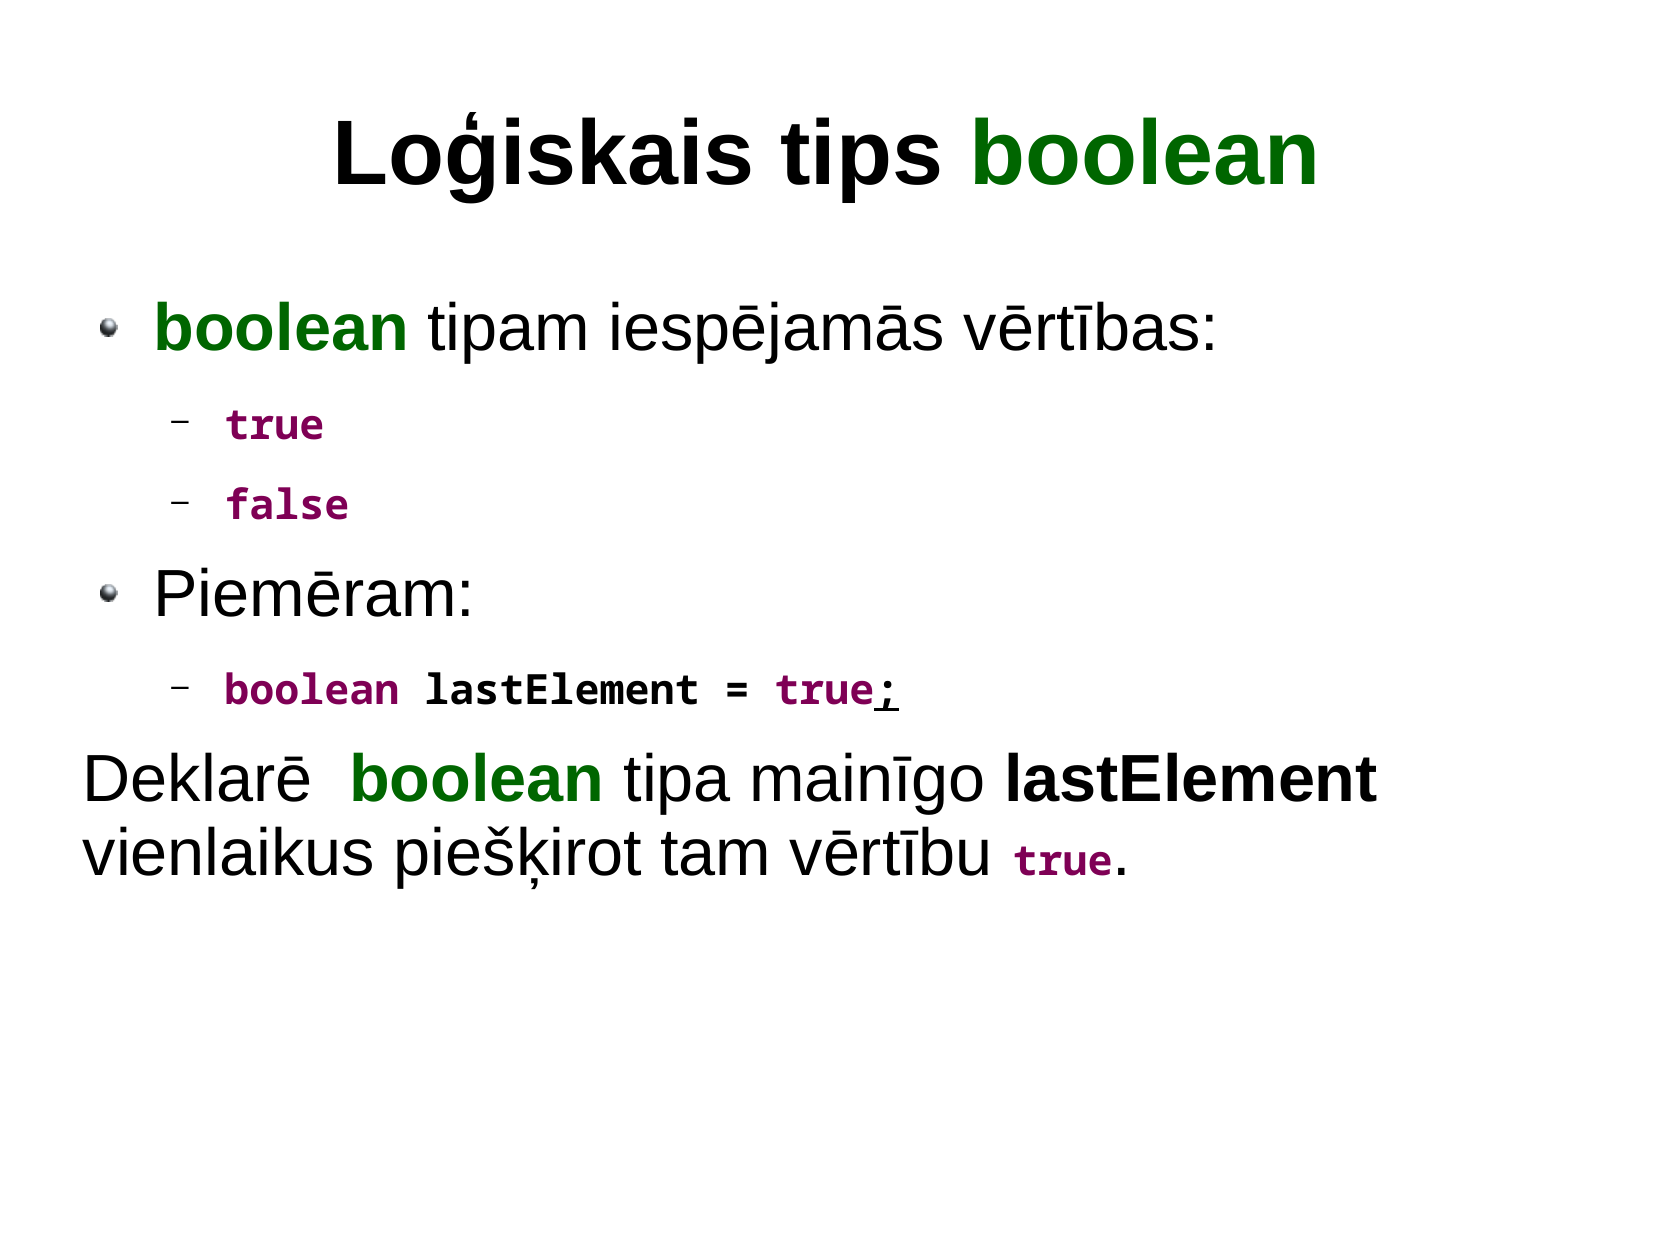

# Loģiskais tips boolean
boolean tipam iespējamās vērtības:
true
false
Piemēram:
boolean lastElement = true;
Deklarē boolean tipa mainīgo lastElement vienlaikus piešķirot tam vērtību true.